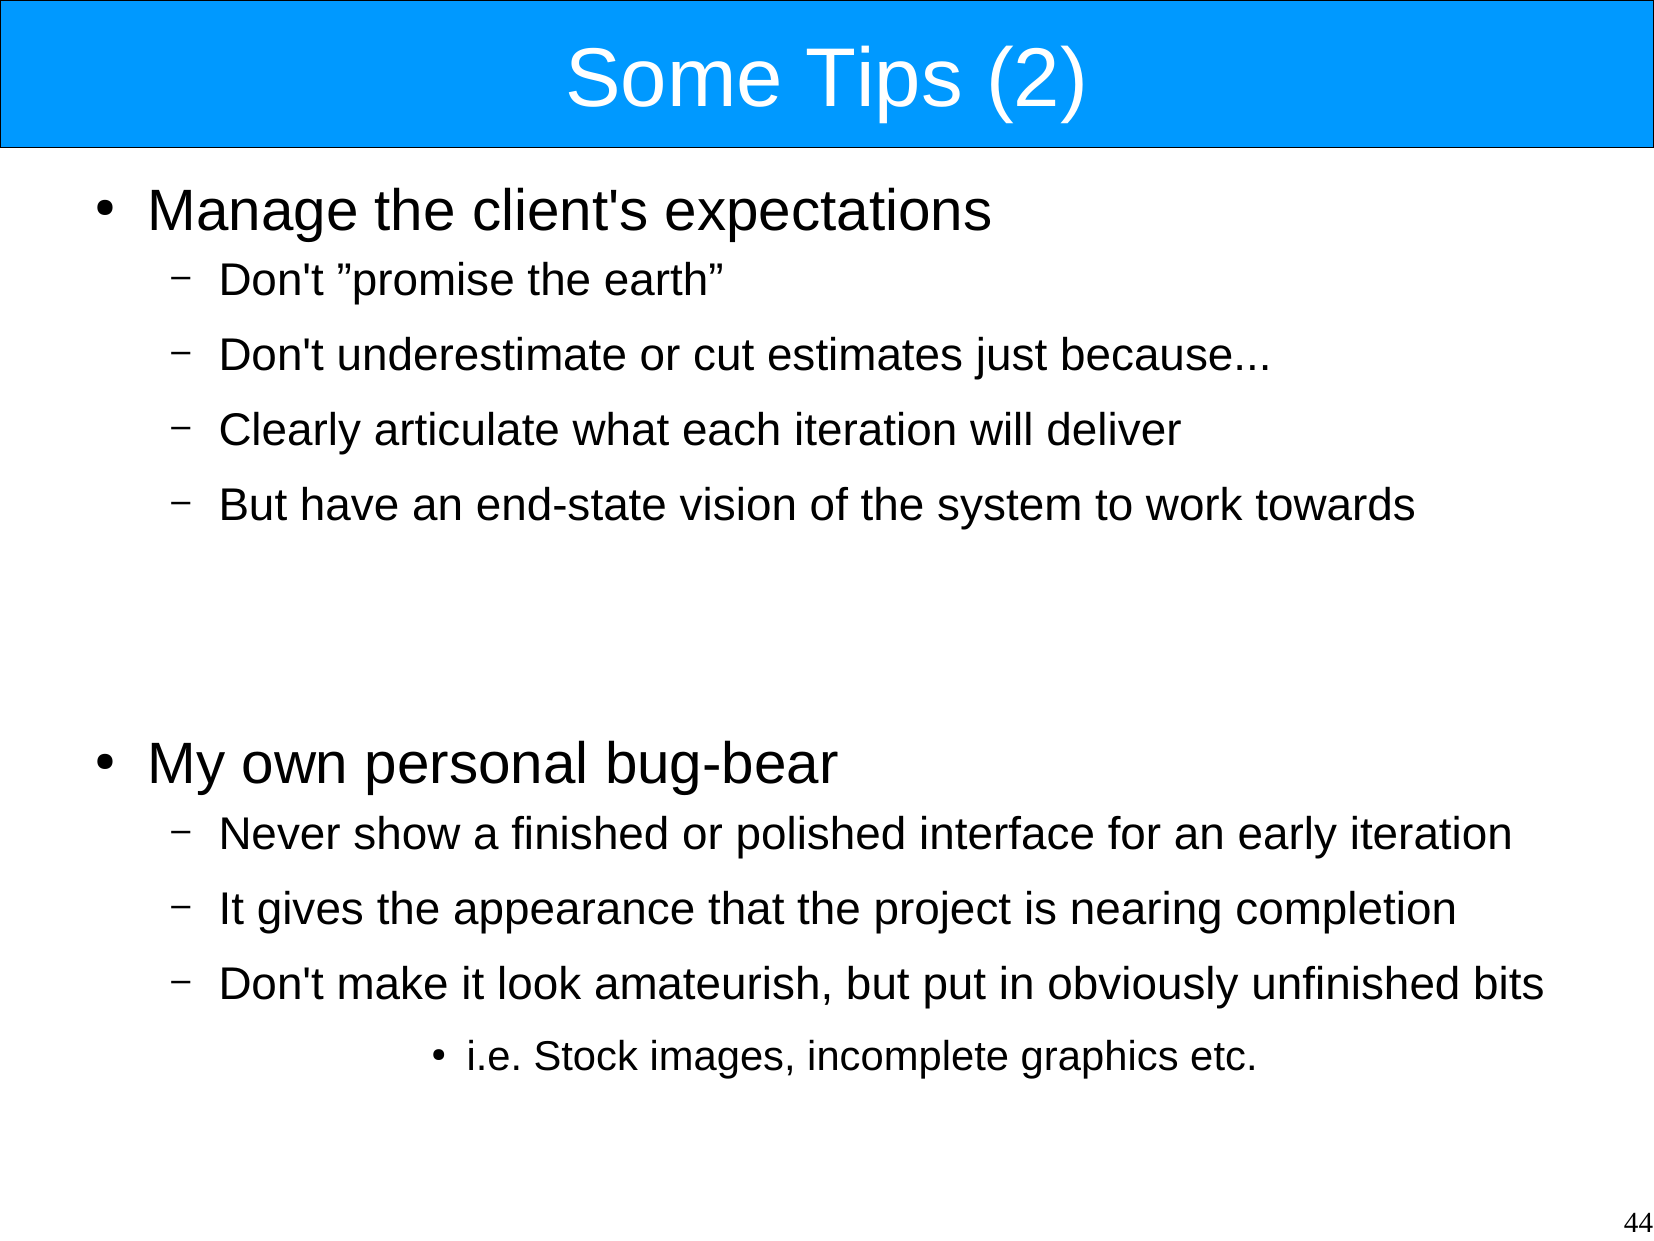

# Some Tips (2)
Manage the client's expectations
Don't ”promise the earth”
Don't underestimate or cut estimates just because...
Clearly articulate what each iteration will deliver
But have an end-state vision of the system to work towards
My own personal bug-bear
Never show a finished or polished interface for an early iteration
It gives the appearance that the project is nearing completion
Don't make it look amateurish, but put in obviously unfinished bits
i.e. Stock images, incomplete graphics etc.
44